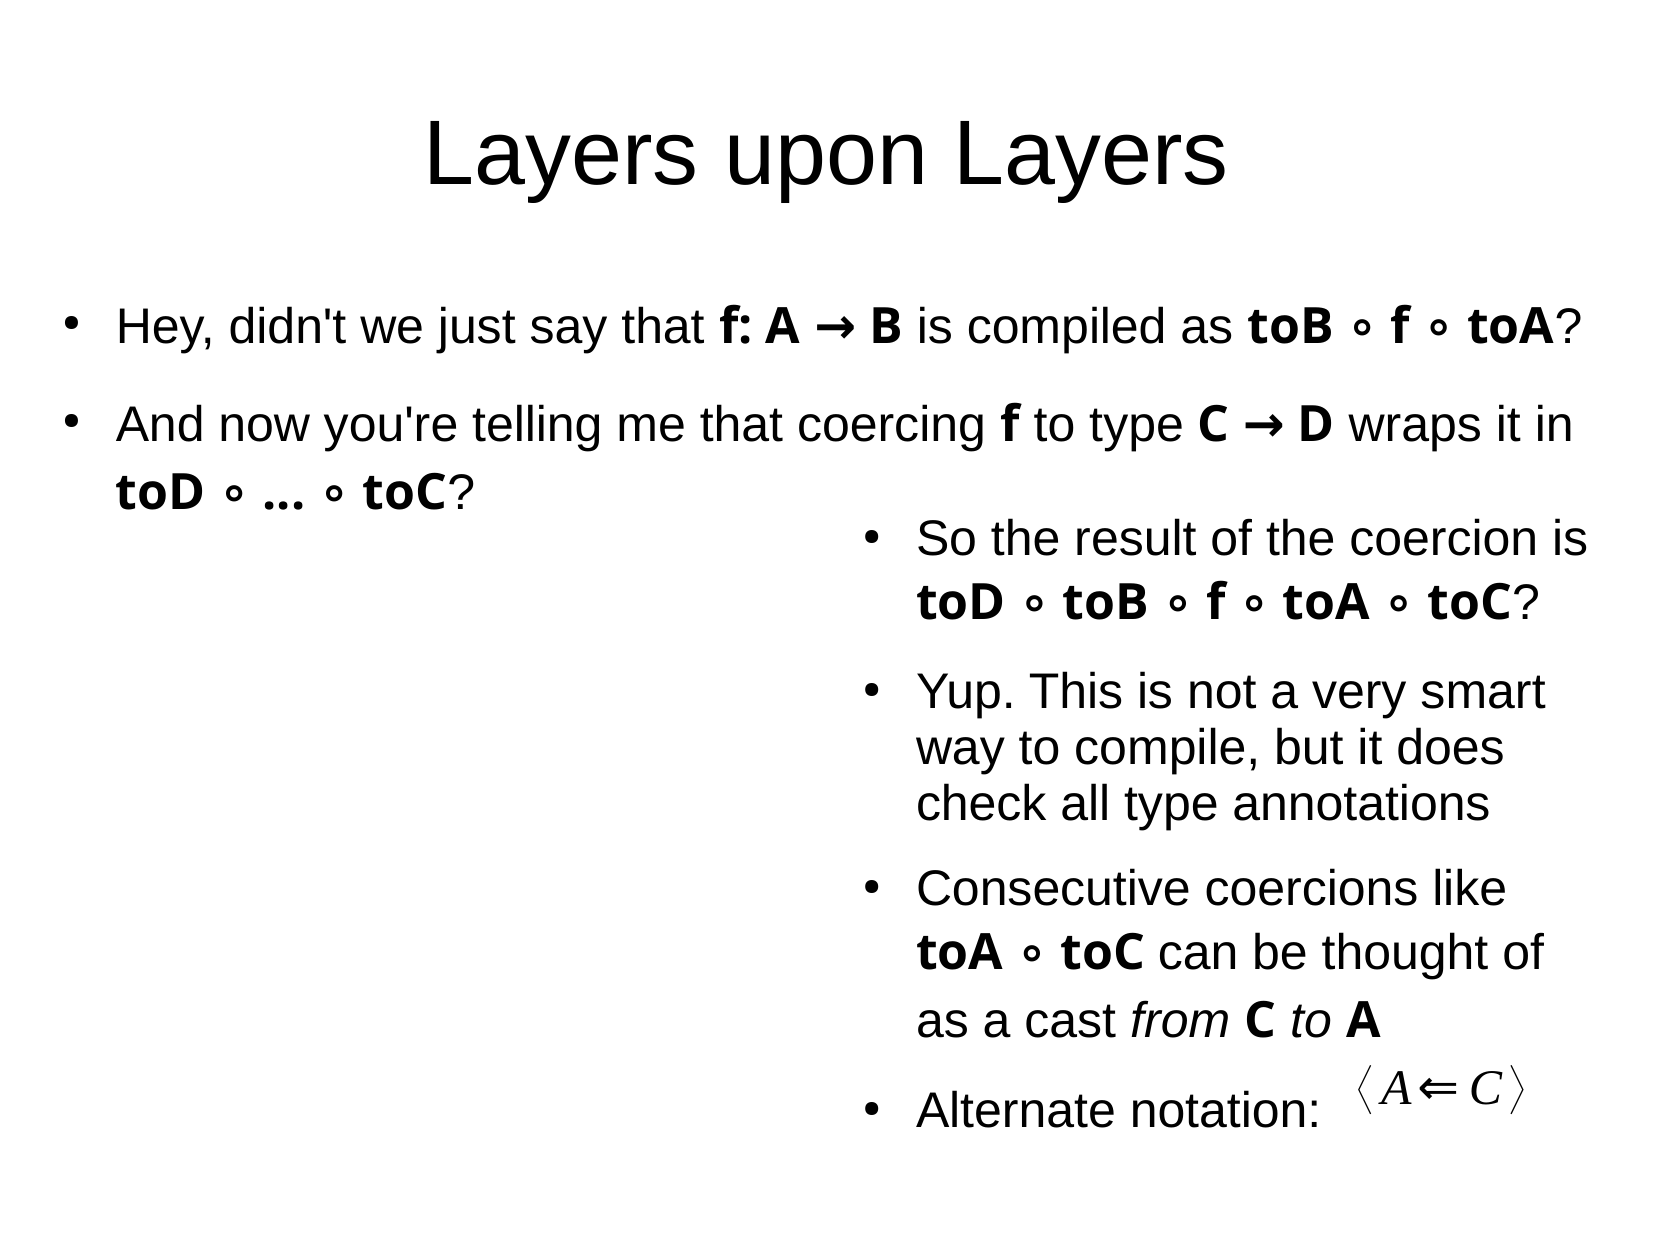

# Layers upon Layers
Hey, didn't we just say that f: A → B is compiled as toB ∘ f ∘ toA?
And now you're telling me that coercing f to type C → D wraps it in toD ∘ ... ∘ toC?
So the result of the coercion is toD ∘ toB ∘ f ∘ toA ∘ toC?
Yup. This is not a very smart way to compile, but it does check all type annotations
Consecutive coercions like toA ∘ toC can be thought of as a cast from C to A
Alternate notation: